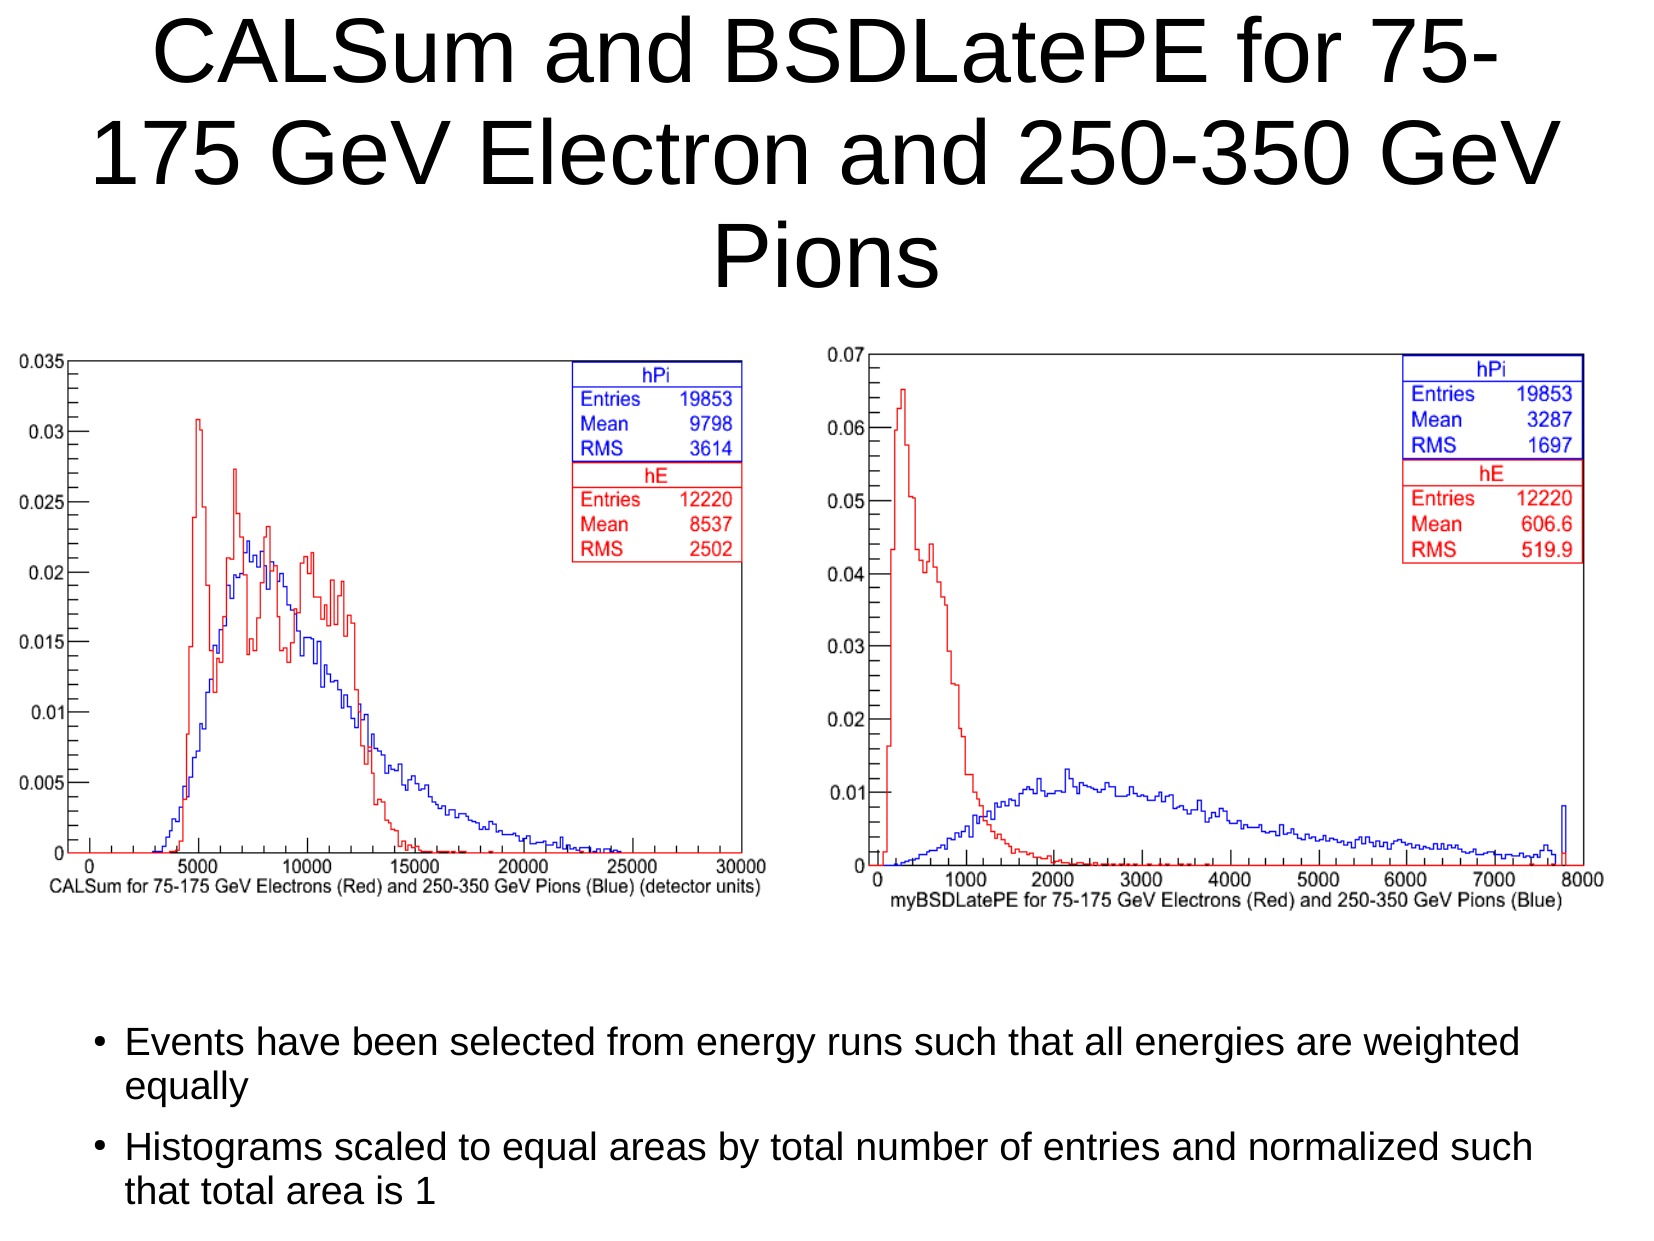

# CALSum and BSDLatePE for 75-175 GeV Electron and 250-350 GeV Pions
Events have been selected from energy runs such that all energies are weighted equally
Histograms scaled to equal areas by total number of entries and normalized such that total area is 1